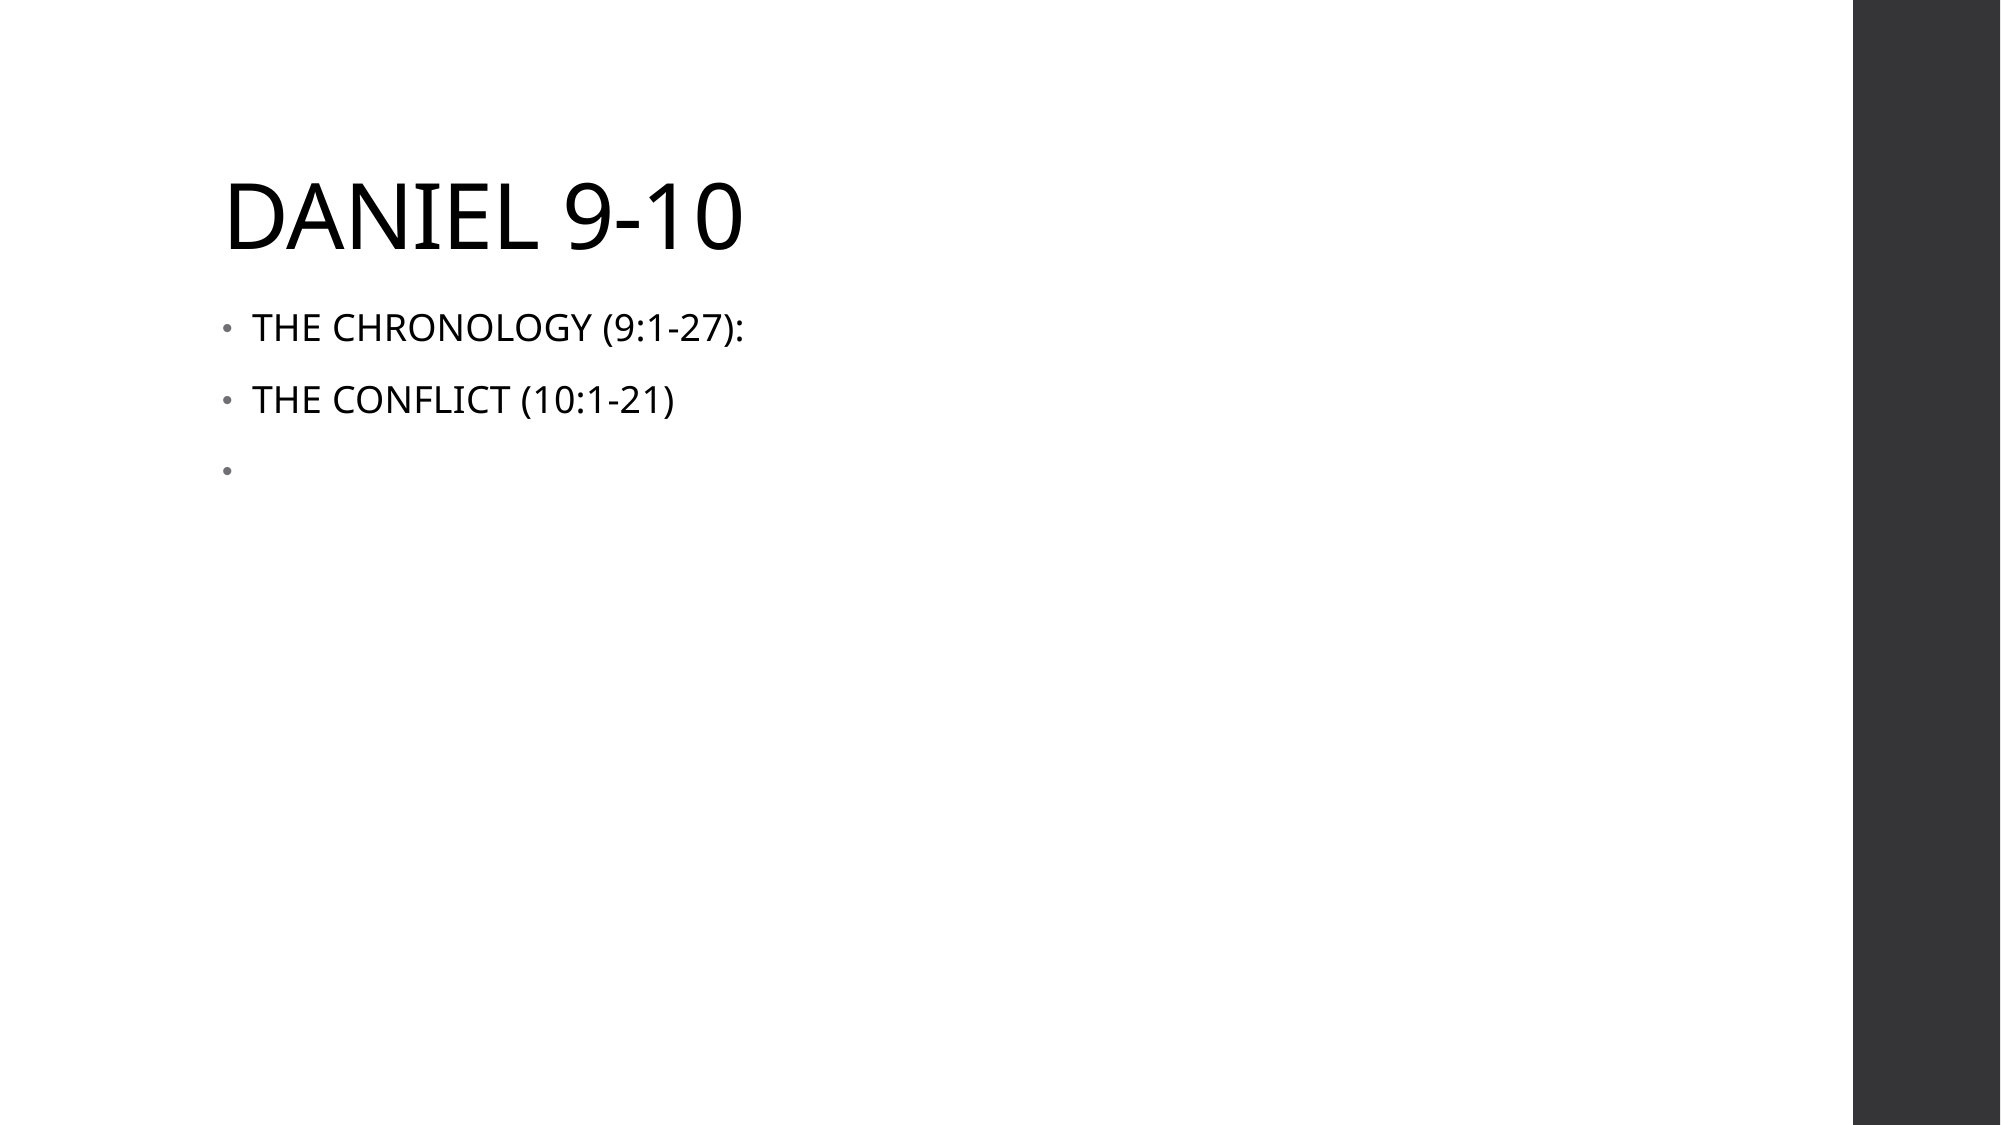

# DANIEL 9-10
THE CHRONOLOGY (9:1-27):
THE CONFLICT (10:1-21)